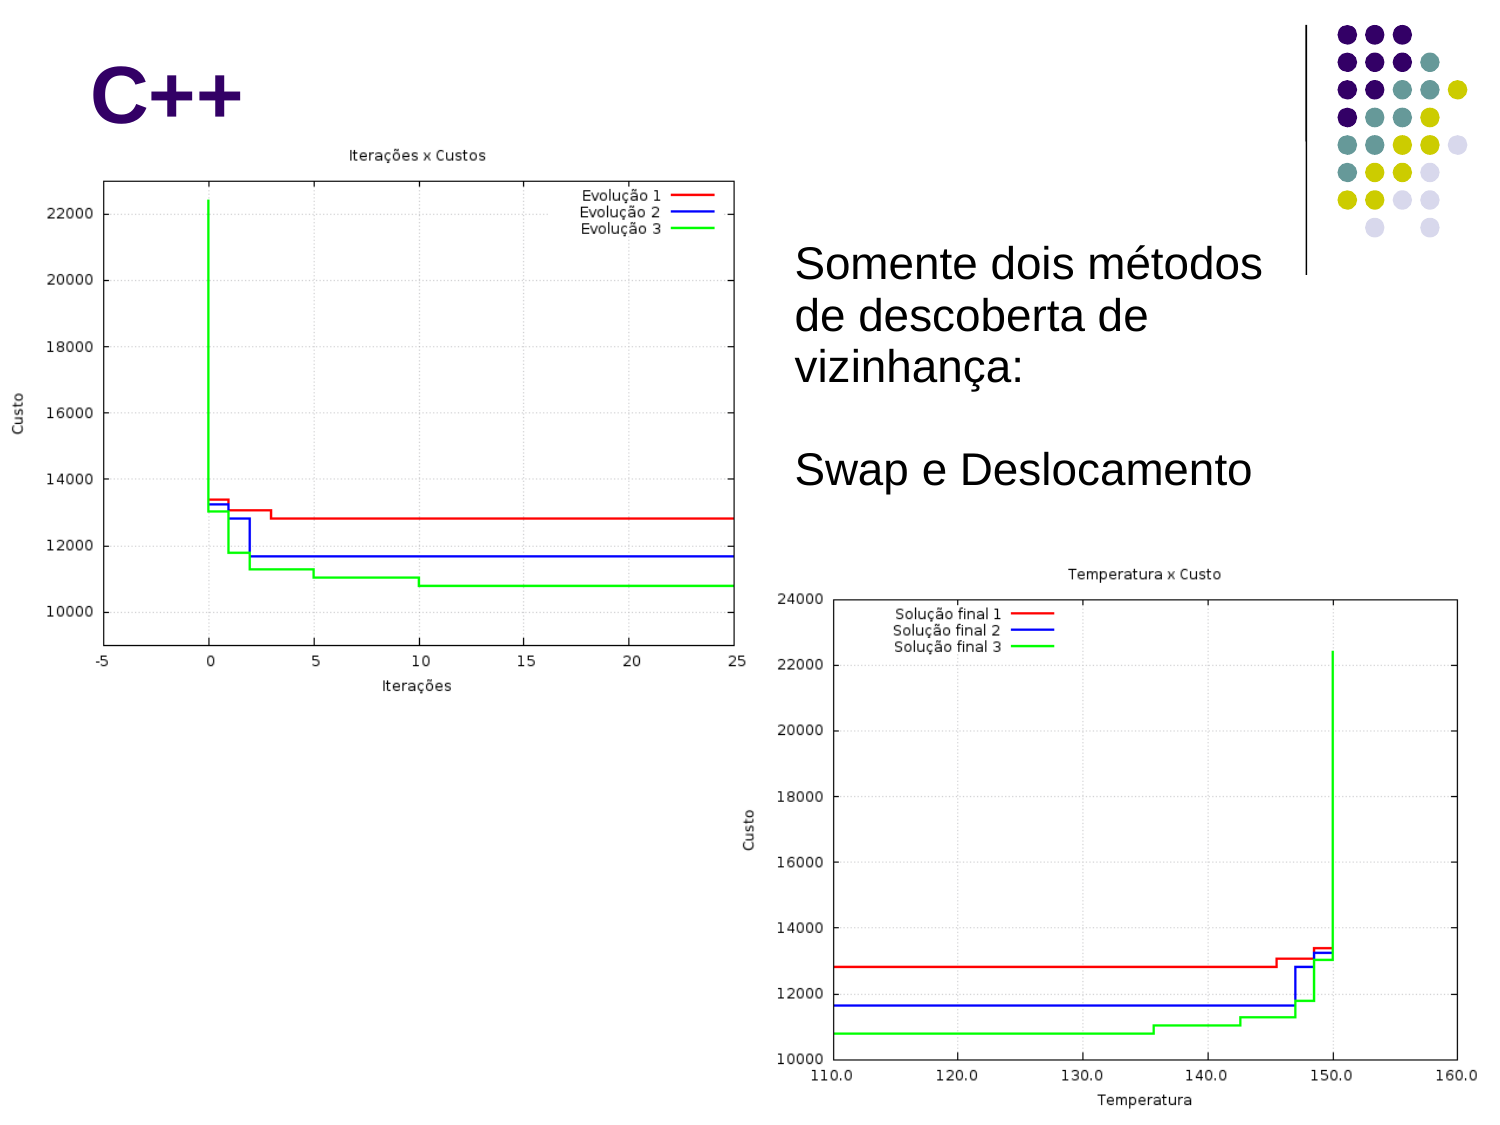

# C++
Somente dois métodos de descoberta de vizinhança:
Swap e Deslocamento